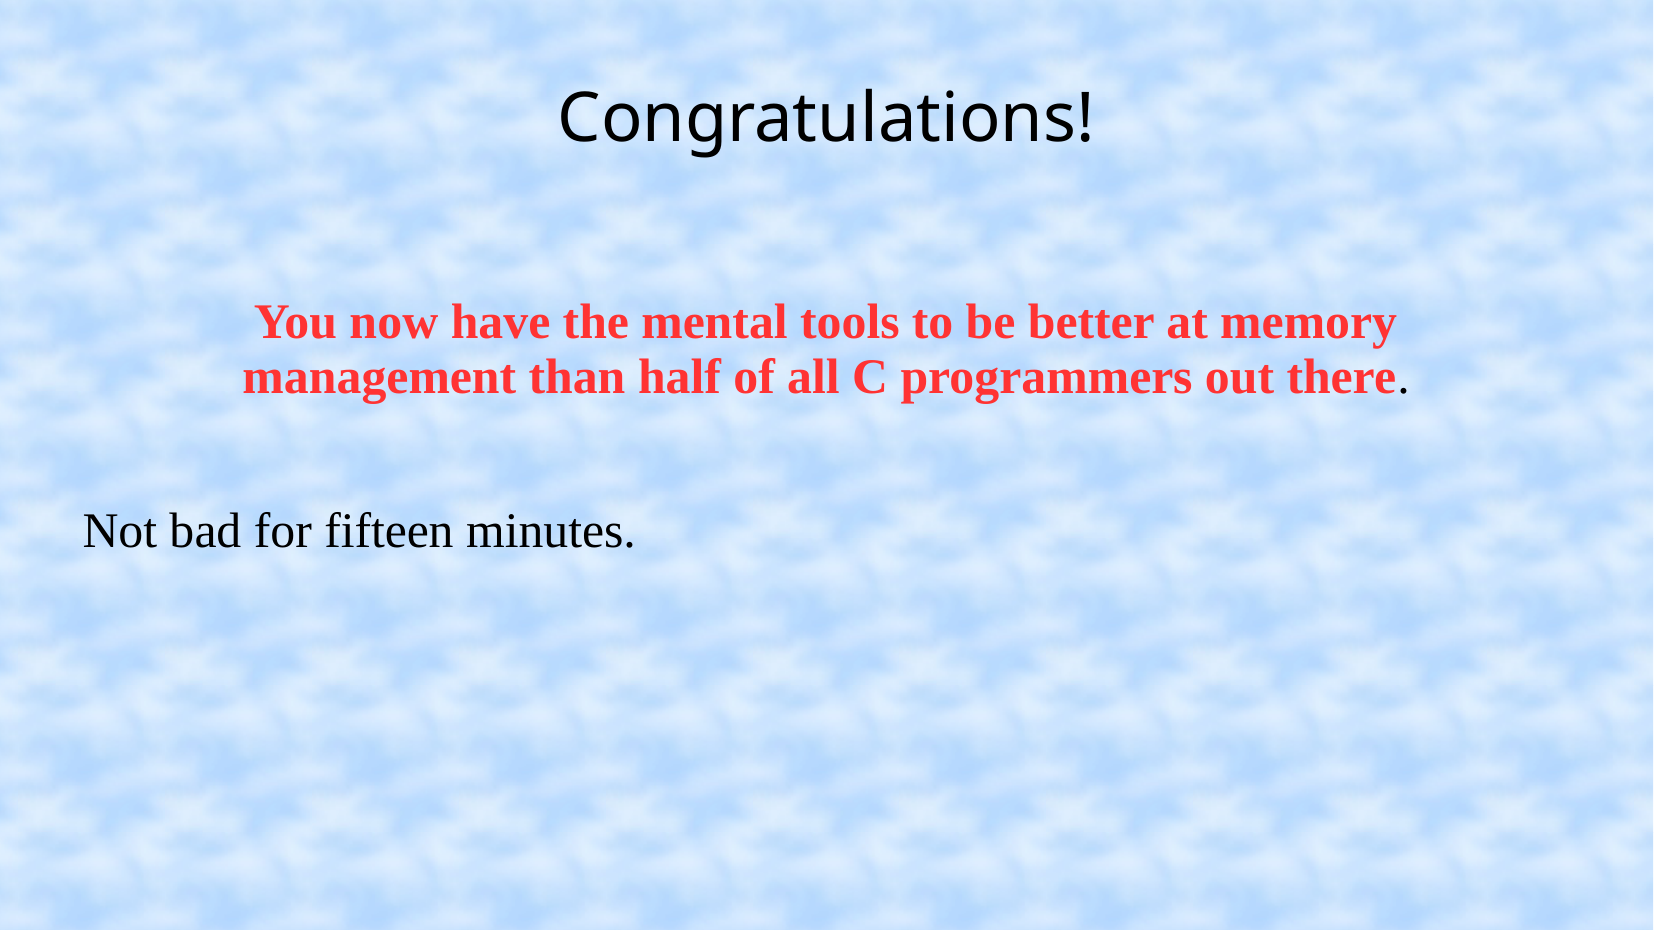

# Congratulations!
You now have the mental tools to be better at memory management than half of all C programmers out there.
Not bad for fifteen minutes.